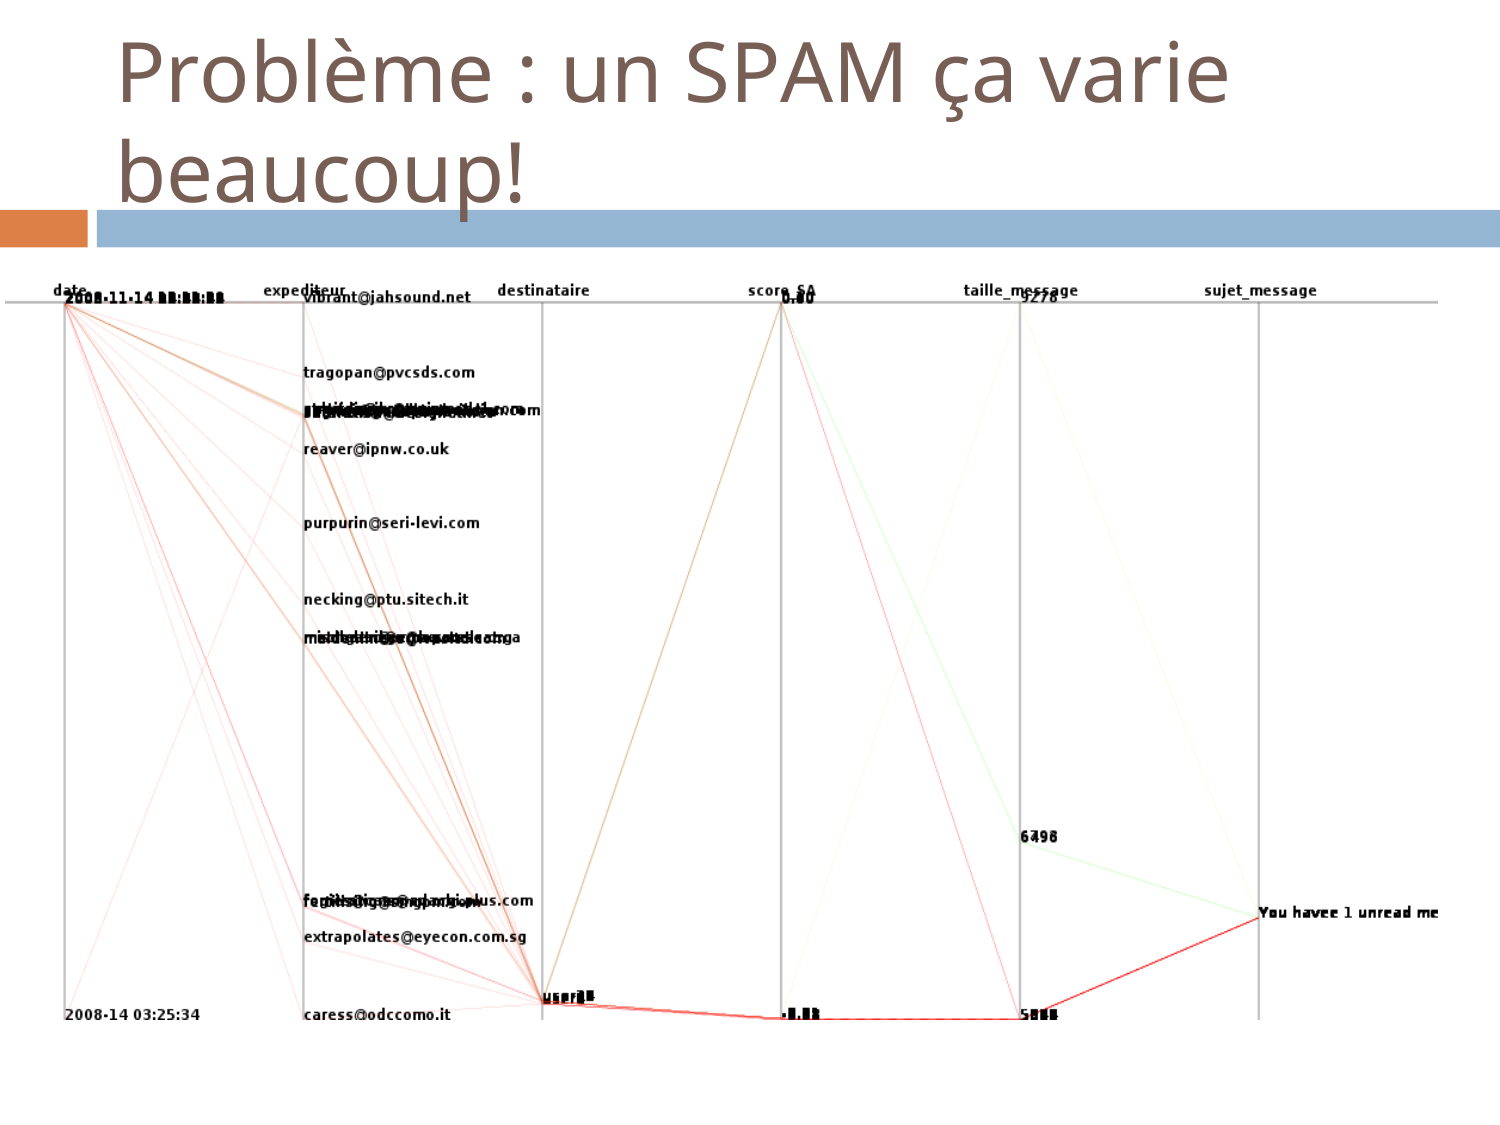

# Problème : un SPAM ça varie beaucoup!